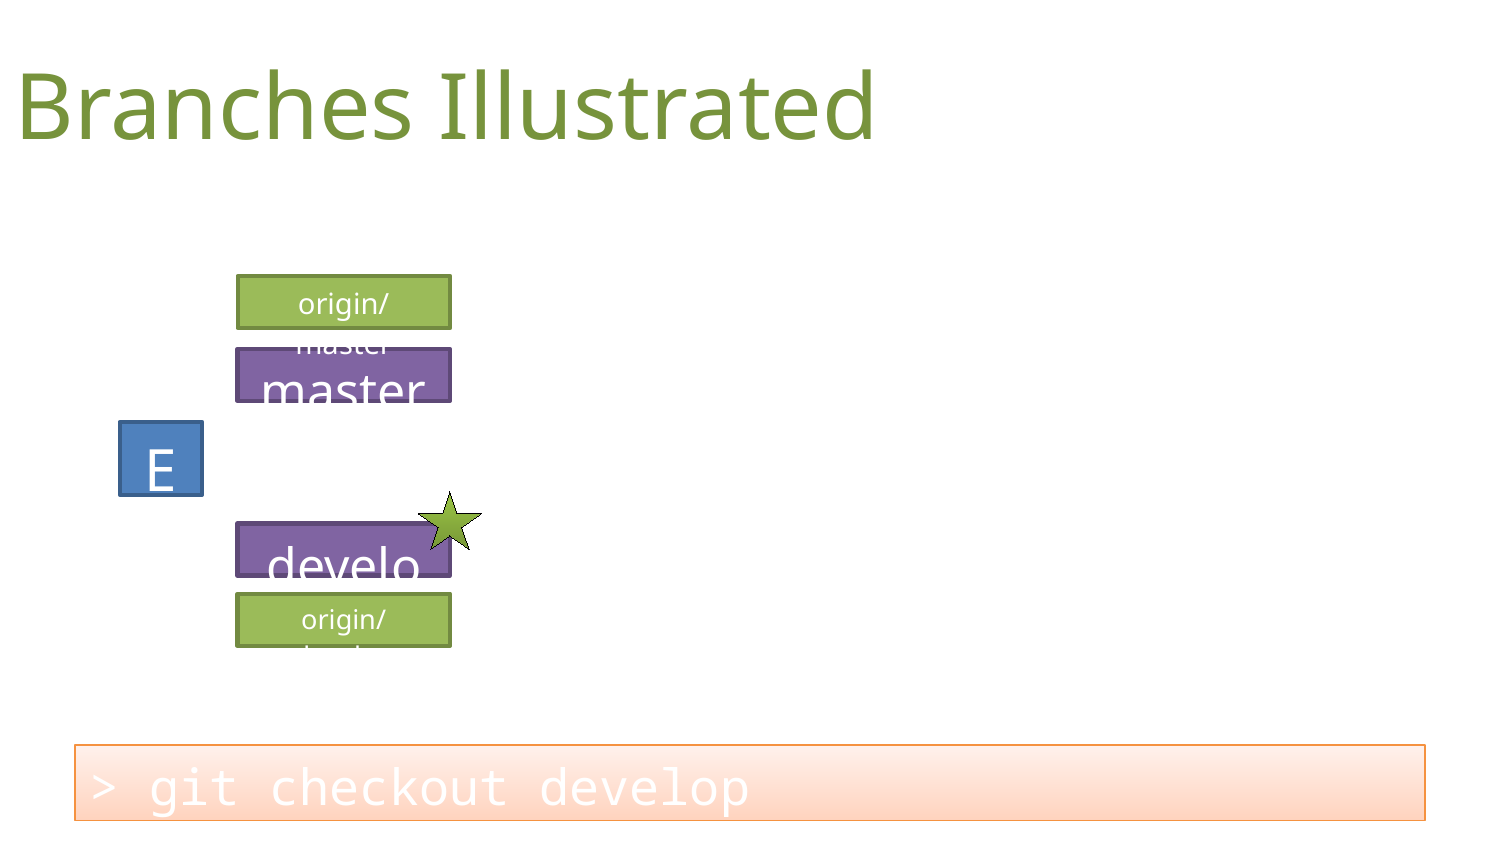

# Branches Illustrated
origin/master
master
E
develop
origin/develop
> git checkout develop